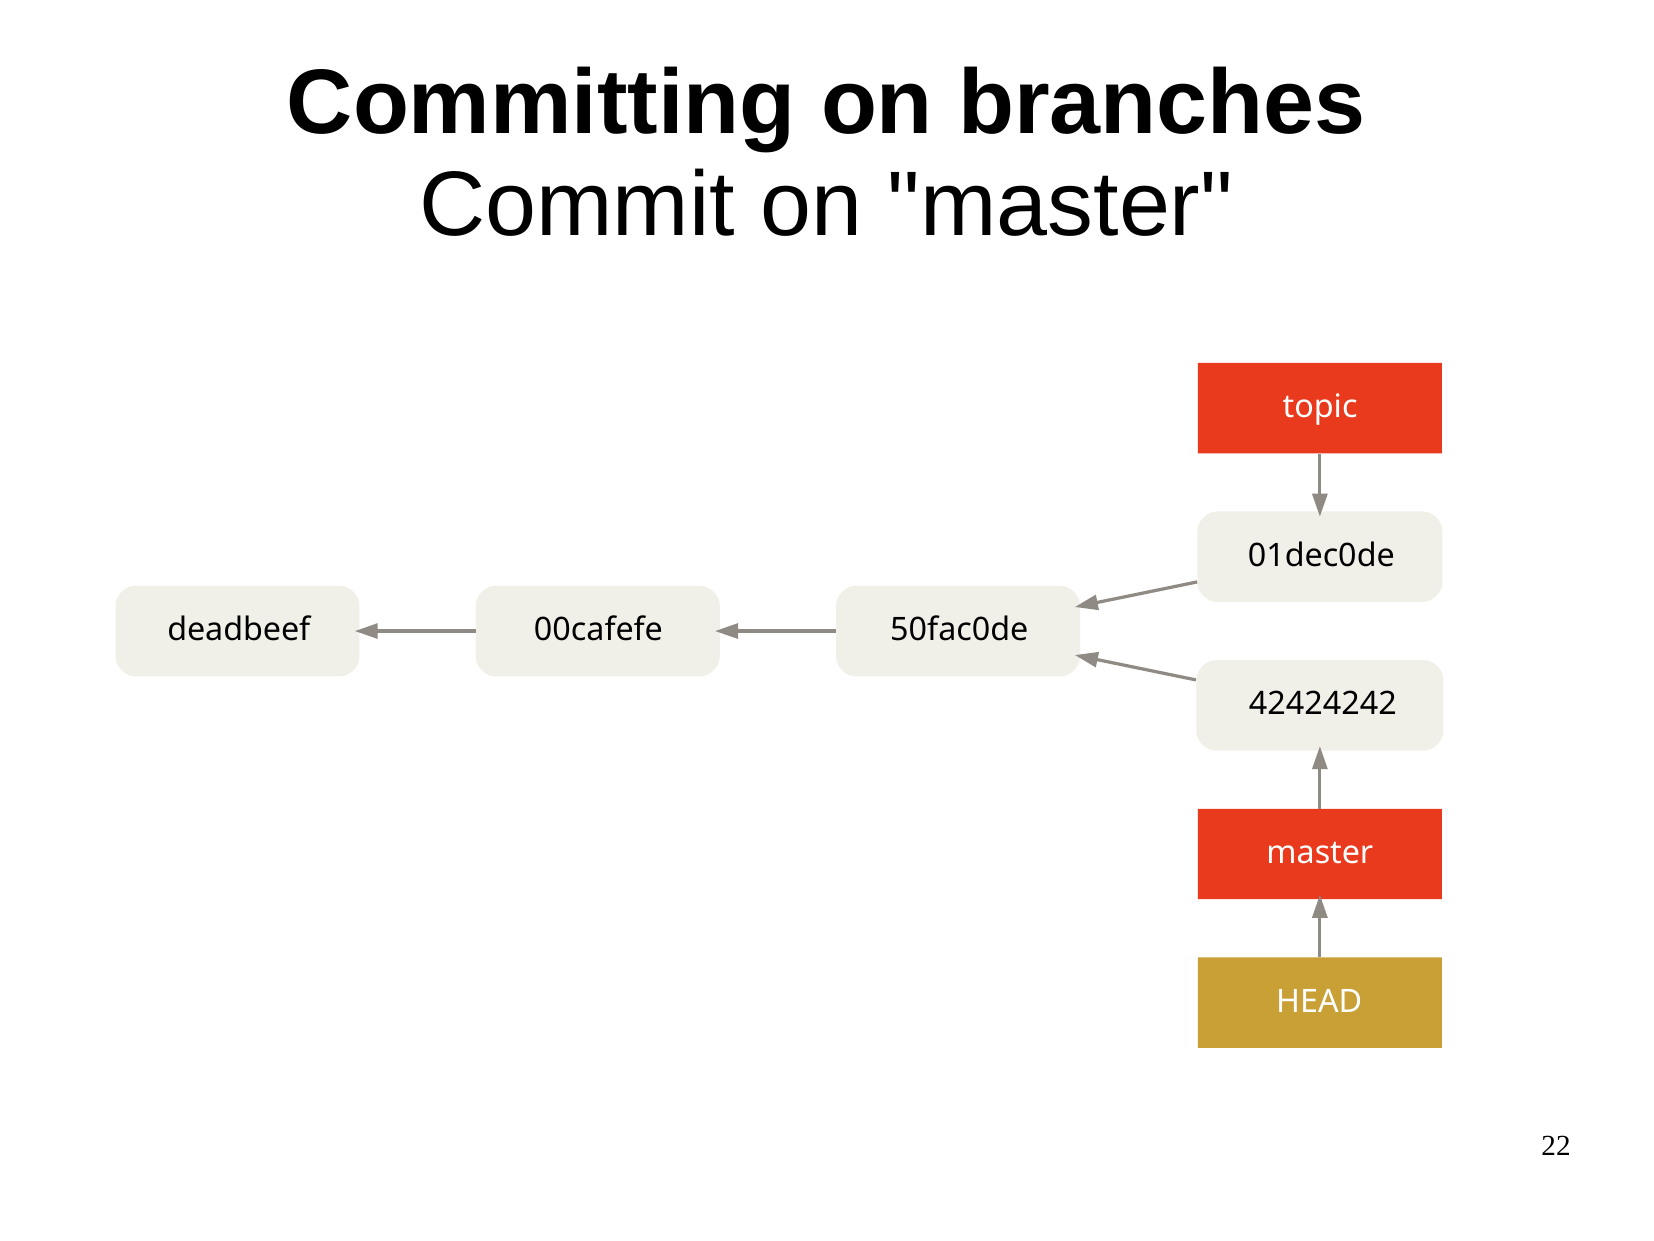

# Committing on branches Commit on "master"
22